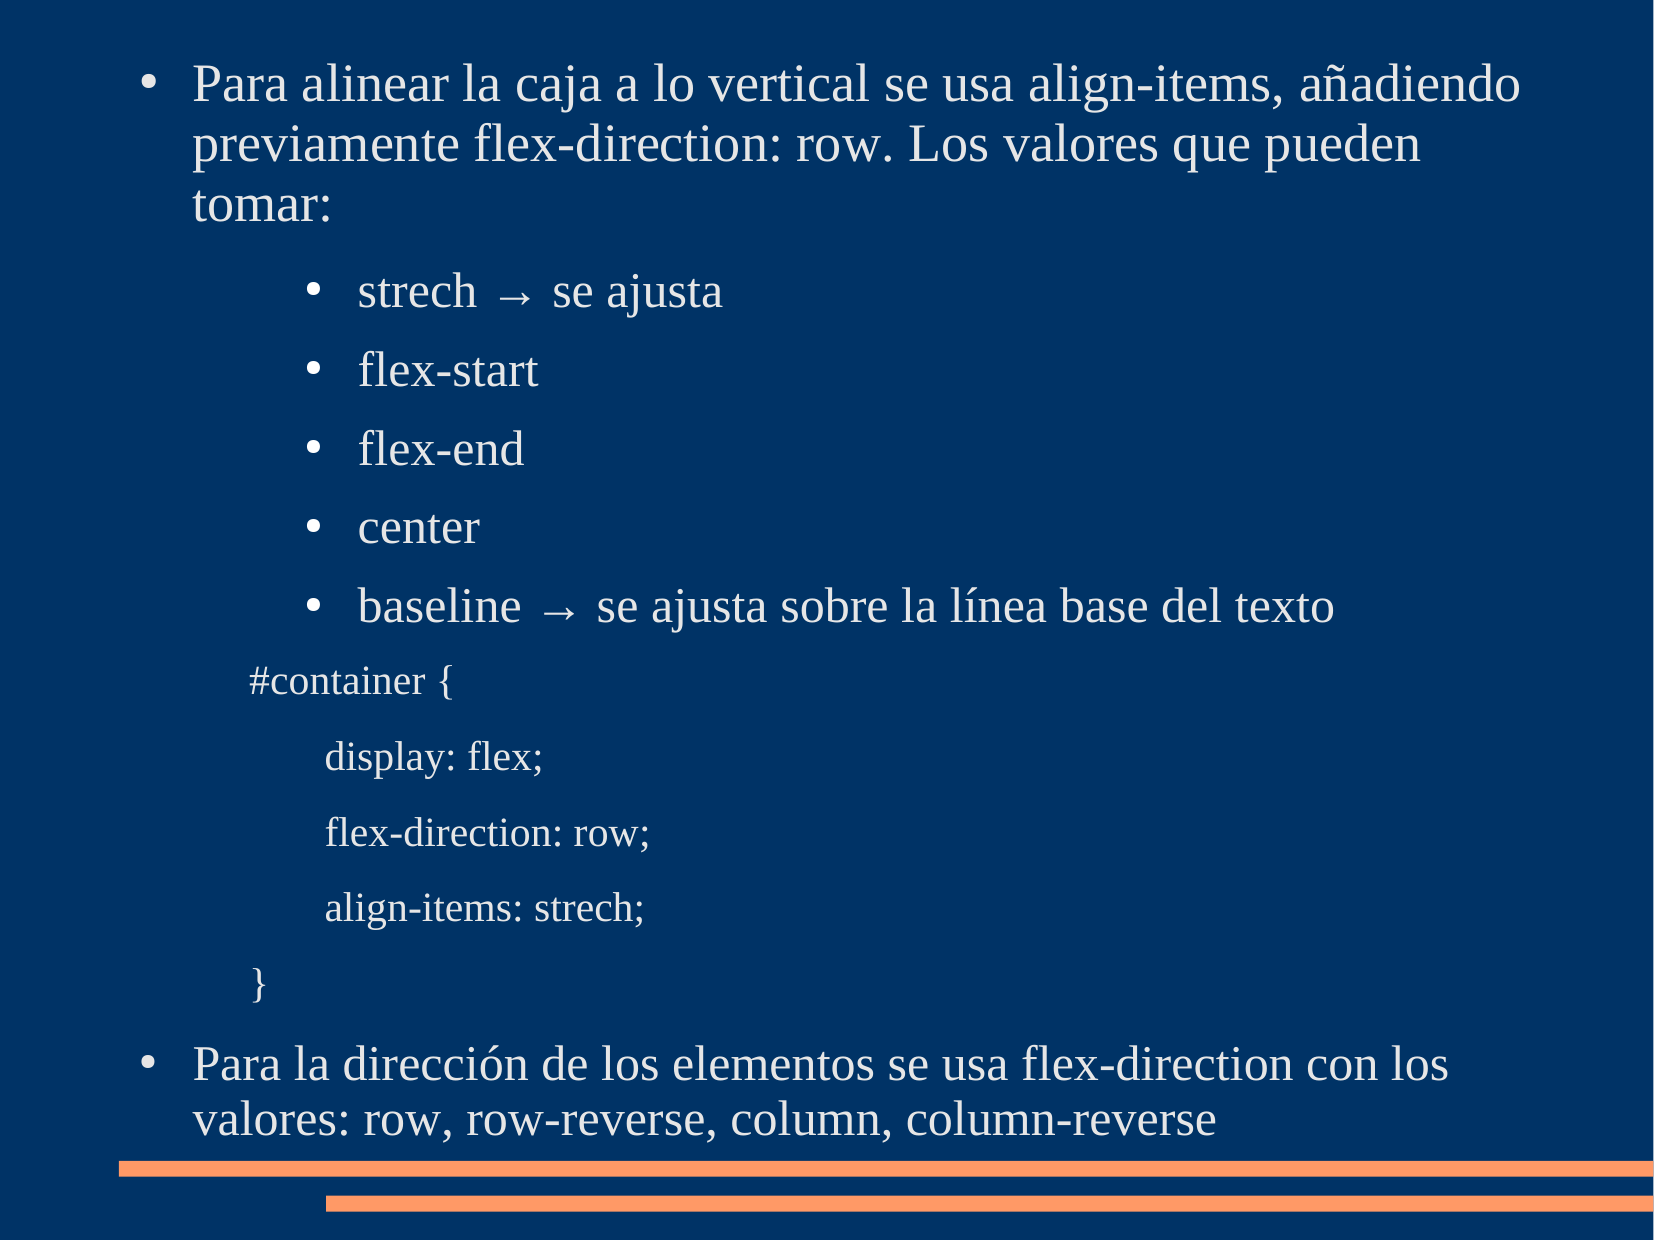

# Para alinear la caja a lo vertical se usa align-items, añadiendo previamente flex-direction: row. Los valores que pueden tomar:
strech → se ajusta
flex-start
flex-end
center
baseline → se ajusta sobre la línea base del texto
#container {
display: flex;
flex-direction: row;
align-items: strech;
}
Para la dirección de los elementos se usa flex-direction con los valores: row, row-reverse, column, column-reverse